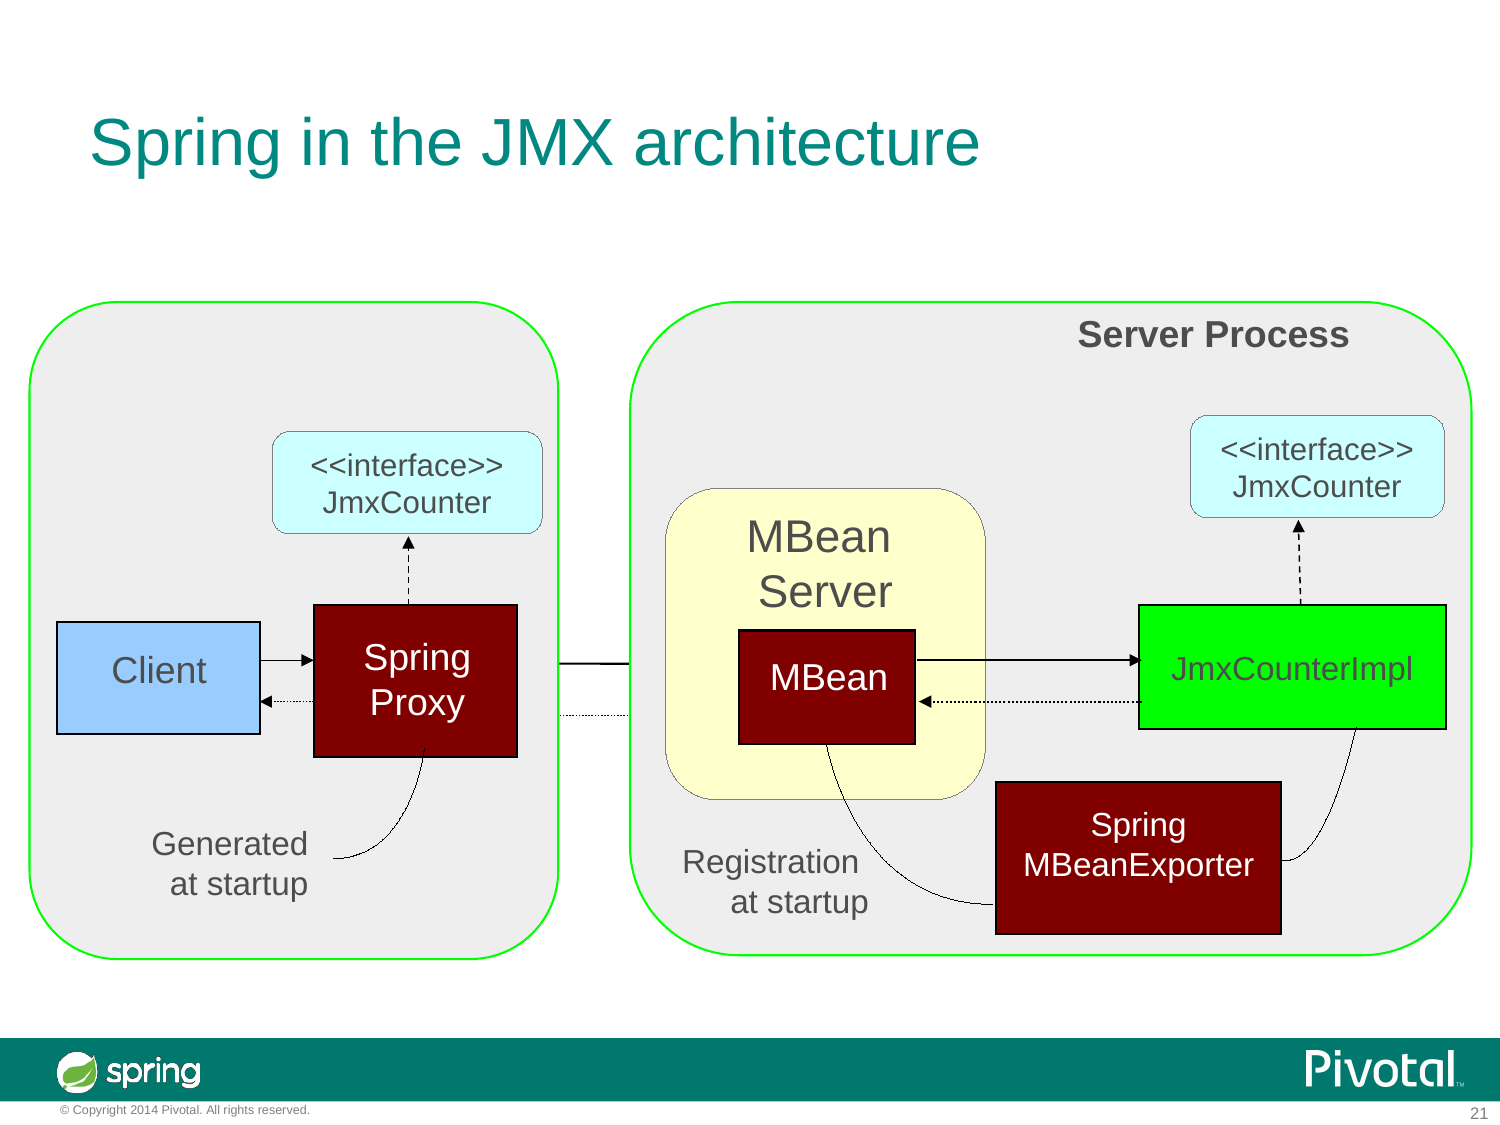

# Spring in the JMX architecture
<<interface>>
JmxCounter
<<interface>>
JmxCounter
Spring
Proxy
Client
Generated
at startup
Client Process
Server Process
<<interface>>
JmxCounter
MBean
Server
JmxCounterImpl
MBean
Spring
MBeanExporter
Registration
at startup